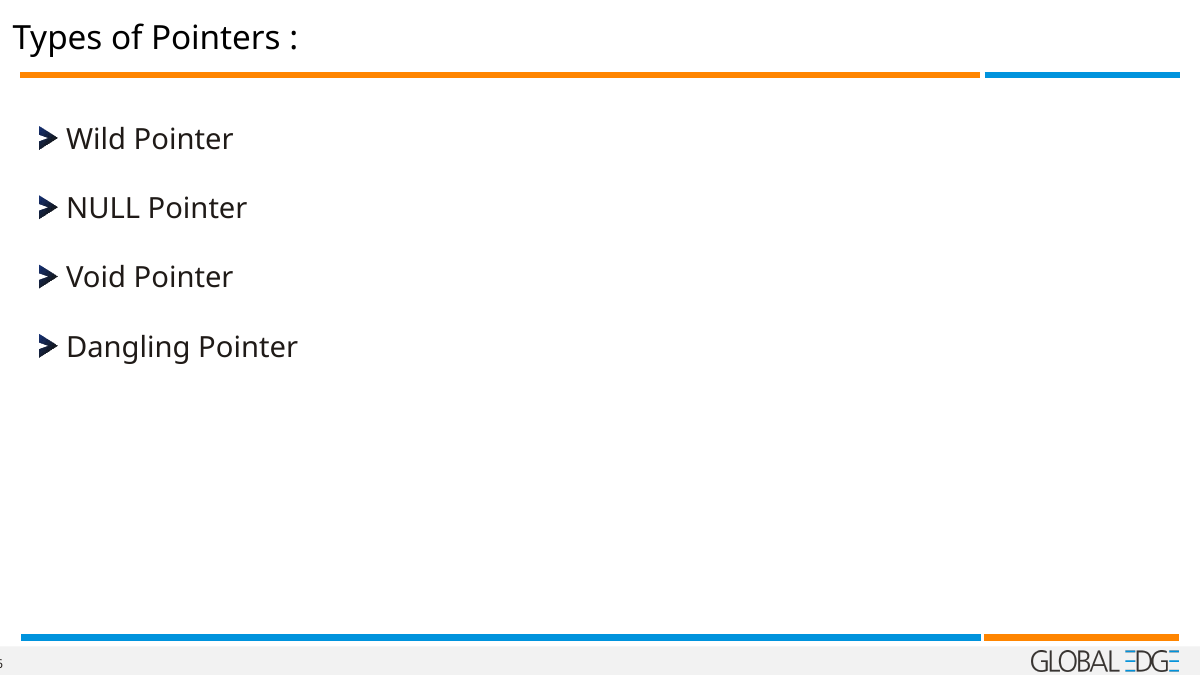

# Types of Pointers :
 Wild Pointer
 NULL Pointer
 Void Pointer
 Dangling Pointer